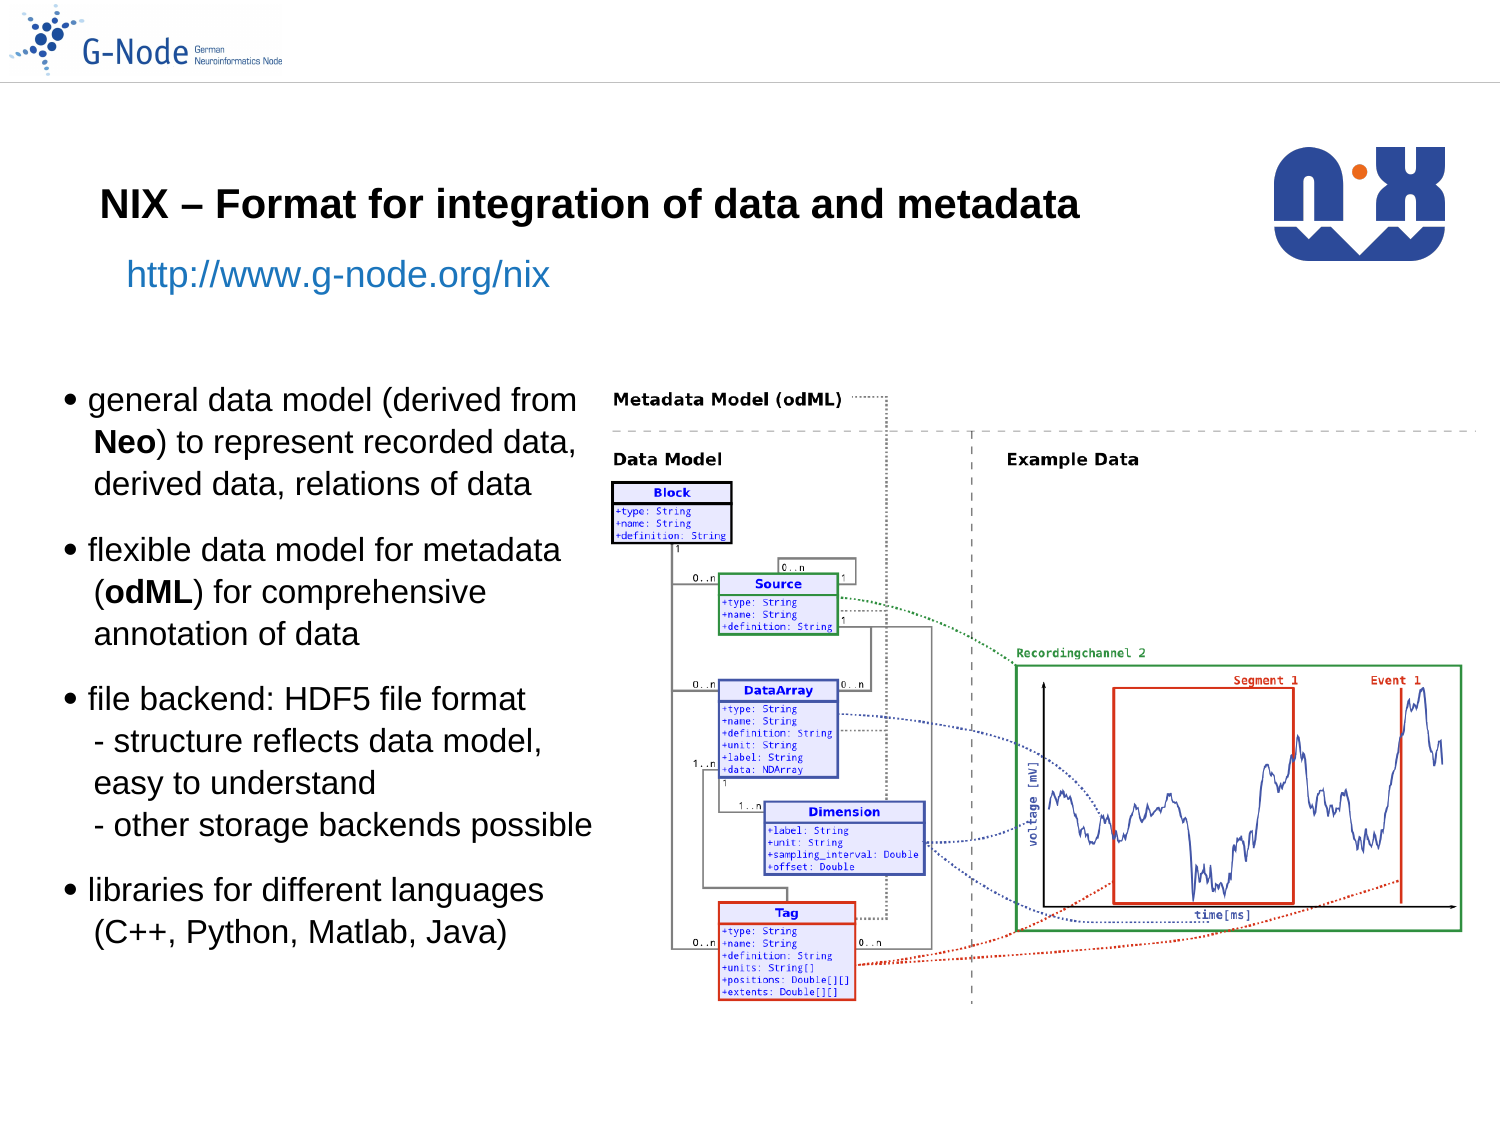

NIX – Format for integration of data and metadata
http://www.g-node.org/nix
  general data model (derived from Neo) to represent recorded data, derived data, relations of data
  flexible data model for metadata (odML) for comprehensive annotation of data
  file backend: HDF5 file format
- structure reflects data model, easy to understand
- other storage backends possible
  libraries for different languages
(C++, Python, Matlab, Java)